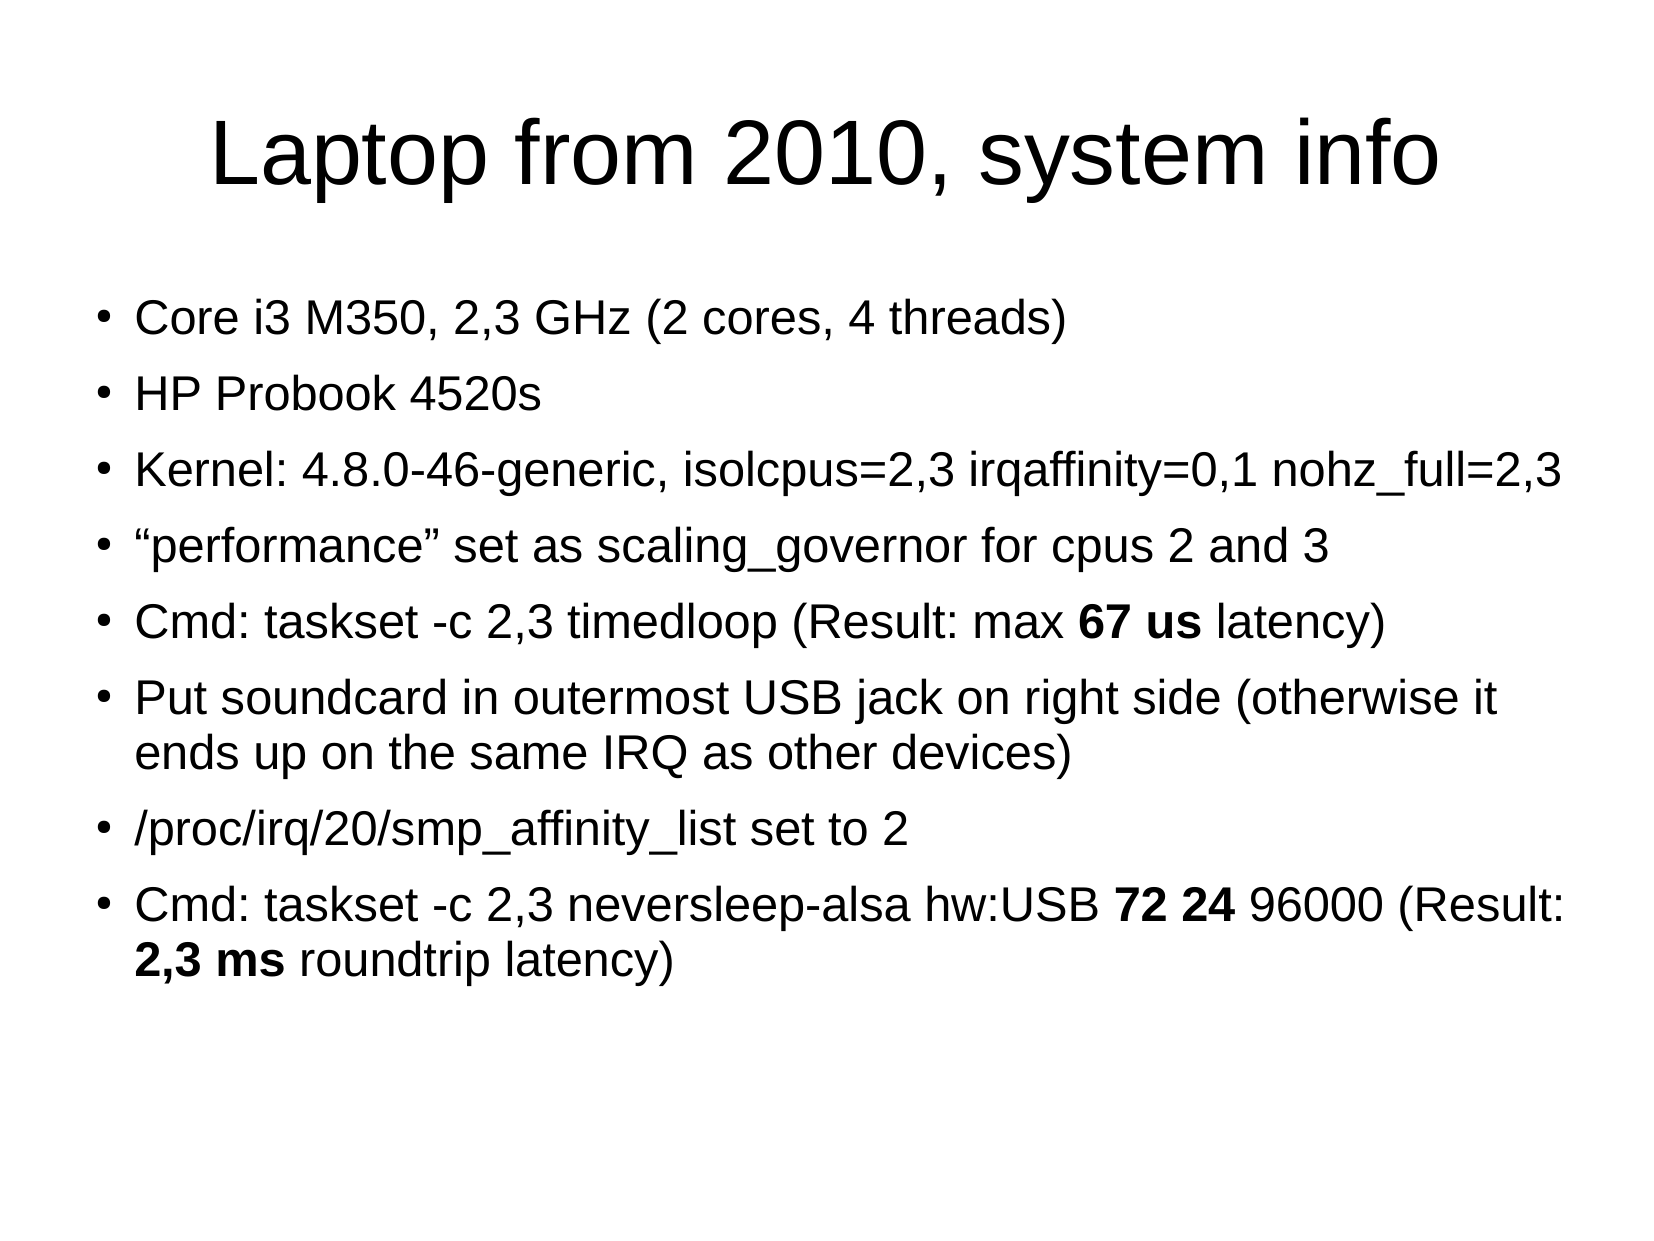

# Laptop from 2010, system info
Core i3 M350, 2,3 GHz (2 cores, 4 threads)
HP Probook 4520s
Kernel: 4.8.0-46-generic, isolcpus=2,3 irqaffinity=0,1 nohz_full=2,3
“performance” set as scaling_governor for cpus 2 and 3
Cmd: taskset -c 2,3 timedloop (Result: max 67 us latency)
Put soundcard in outermost USB jack on right side (otherwise it ends up on the same IRQ as other devices)
/proc/irq/20/smp_affinity_list set to 2
Cmd: taskset -c 2,3 neversleep-alsa hw:USB 72 24 96000 (Result: 2,3 ms roundtrip latency)